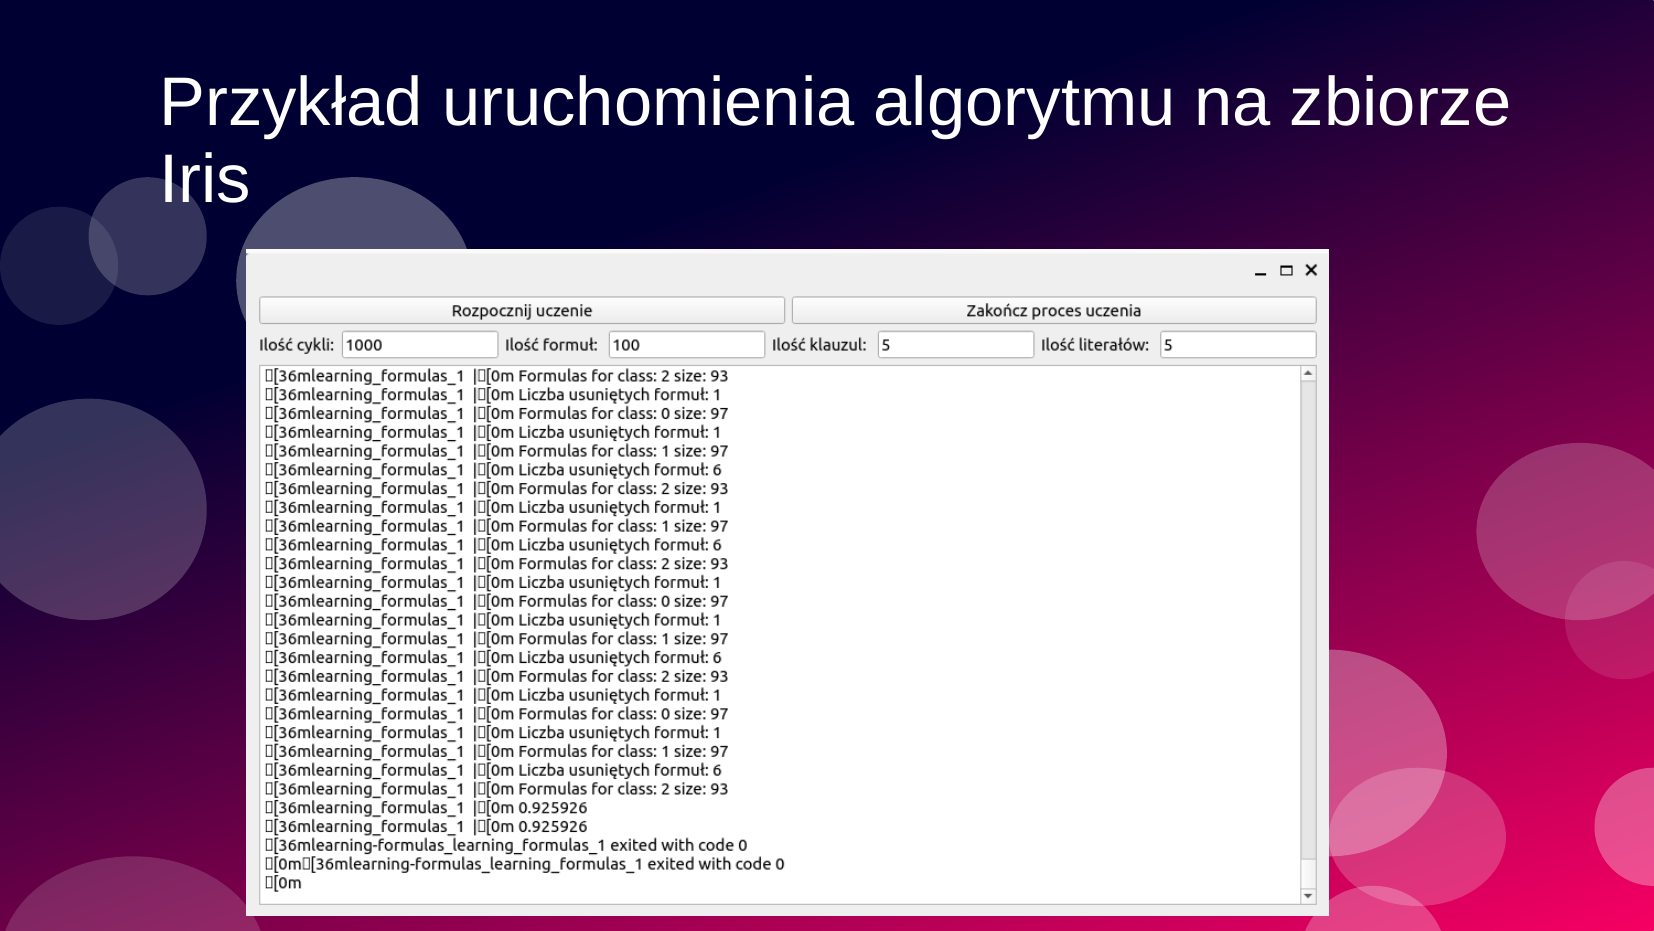

# Przykład uruchomienia algorytmu na zbiorze Iris